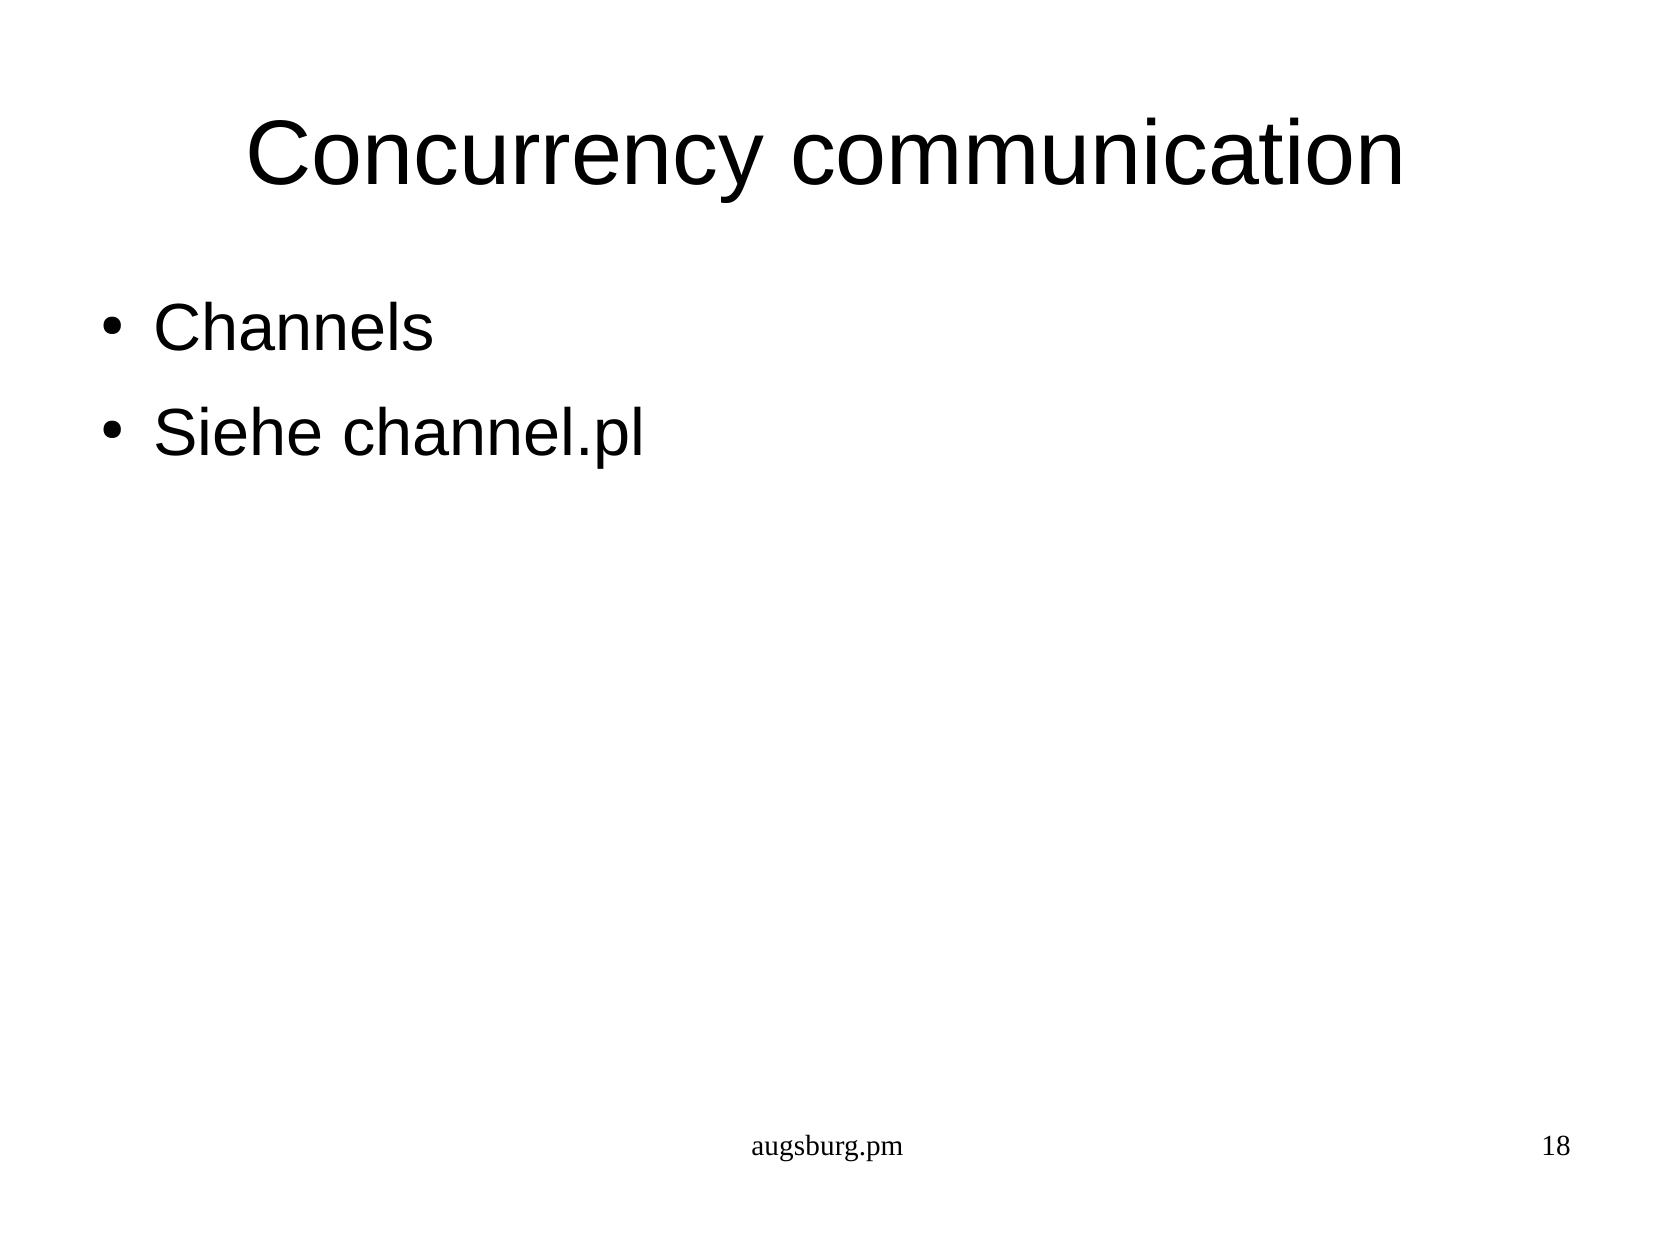

# Concurrency communication
Channels
Siehe channel.pl
augsburg.pm
18